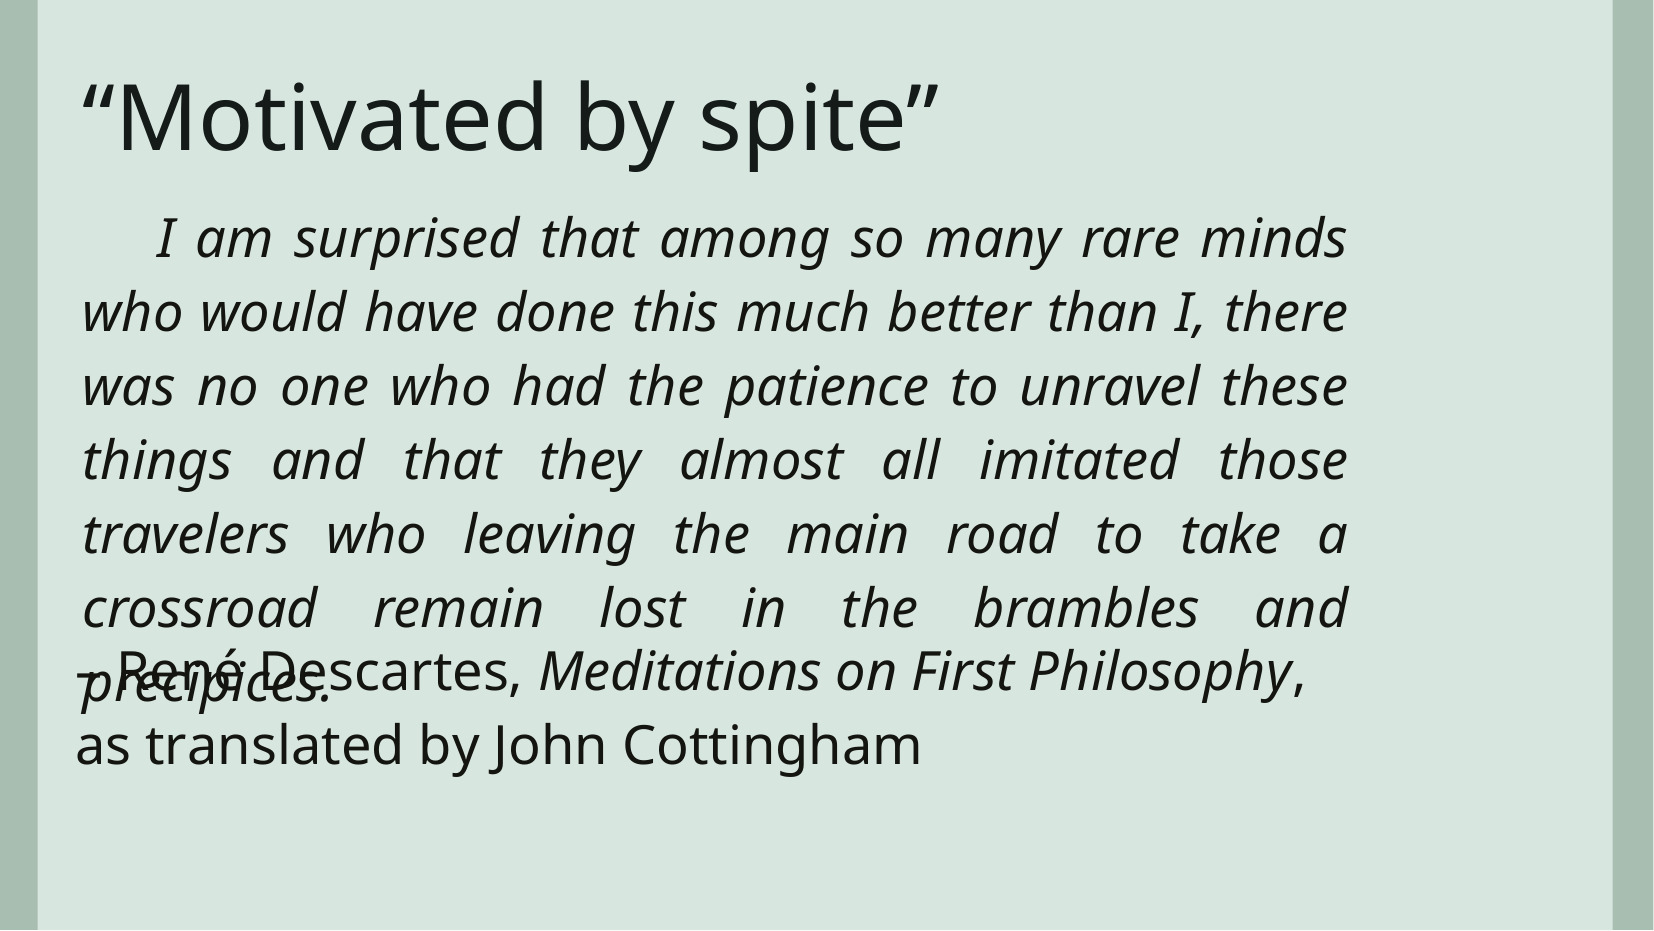

# “Motivated by spite”
	I am surprised that among so many rare minds who would have done this much better than I, there was no one who had the patience to unravel these things and that they almost all imitated those travelers who leaving the main road to take a crossroad remain lost in the brambles and precipices.
– René Descartes, Meditations on First Philosophy,
as translated by John Cottingham